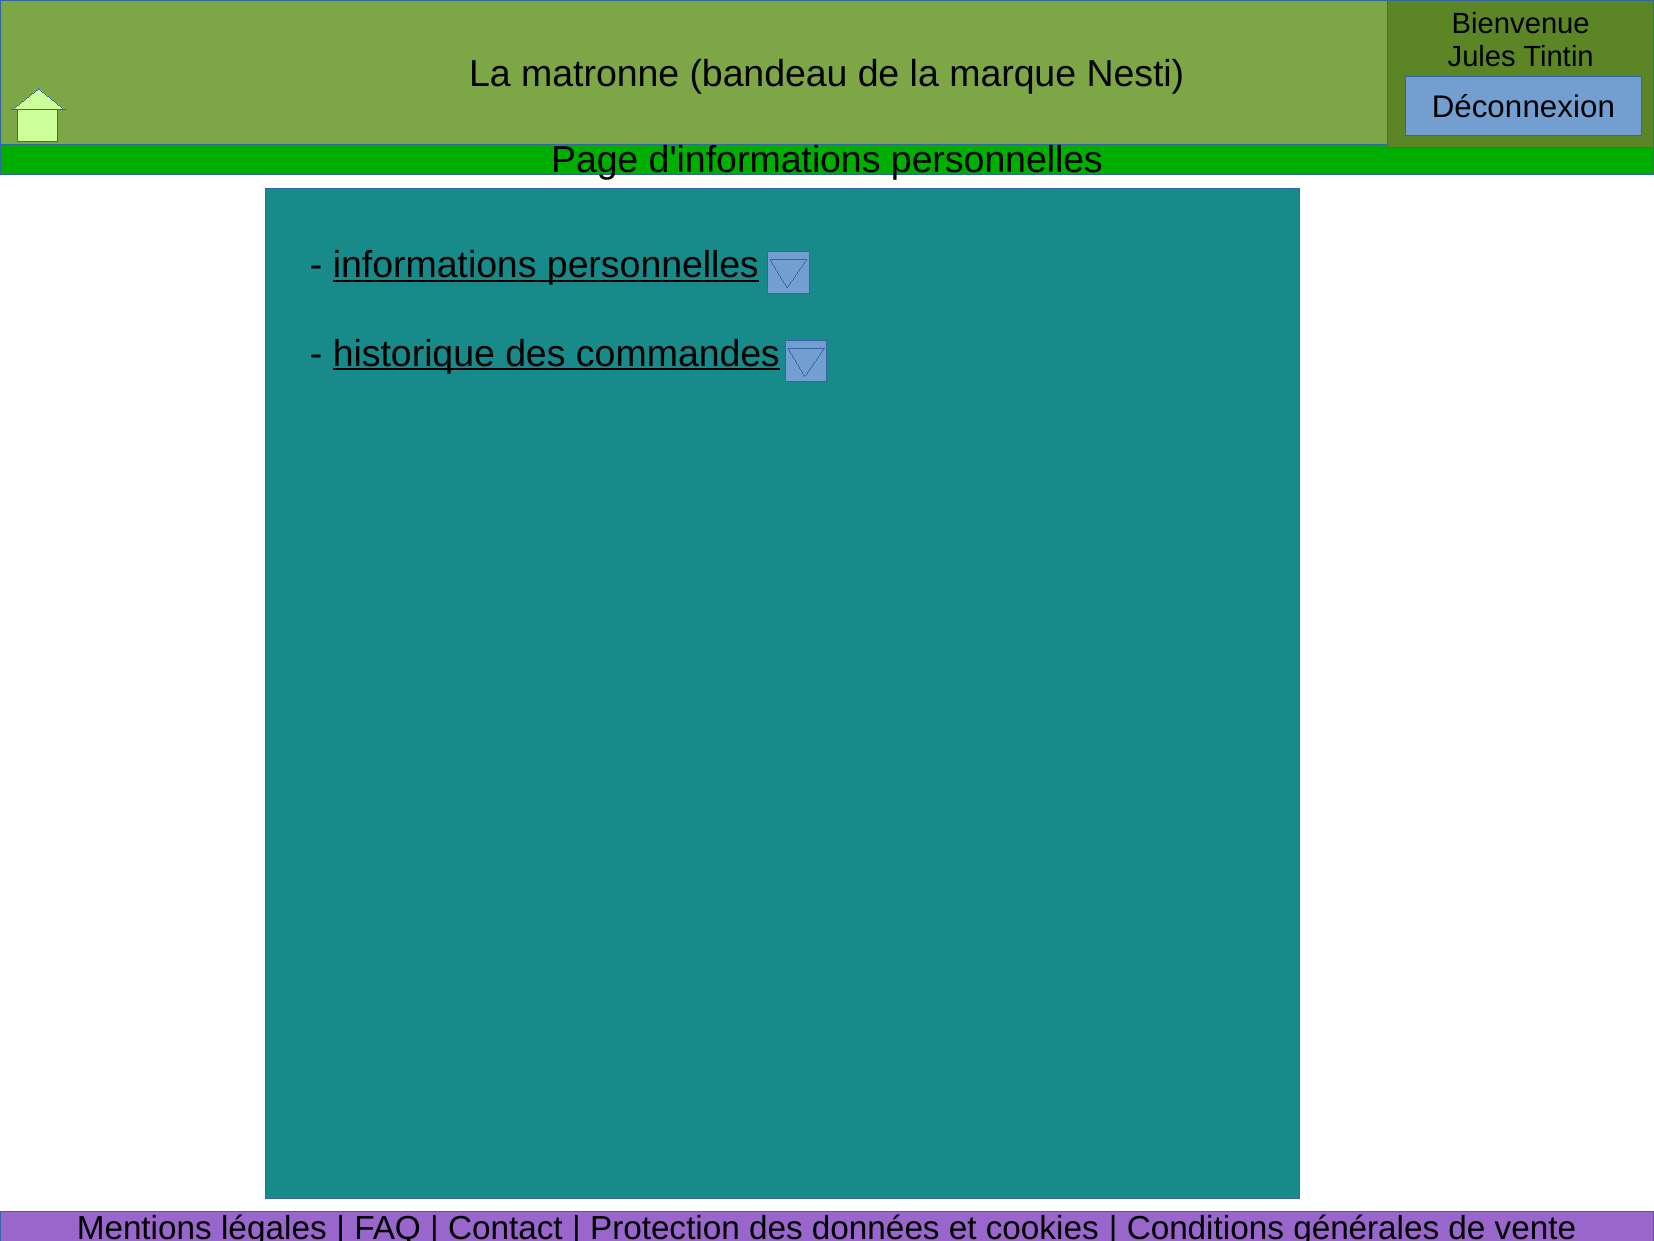

La matronne (bandeau de la marque Nesti)
Bienvenue
Jules Tintin
Déconnexion
Page d'informations personnelles
- informations personnelles
- historique des commandes
Mentions légales | FAQ | Contact | Protection des données et cookies | Conditions générales de vente